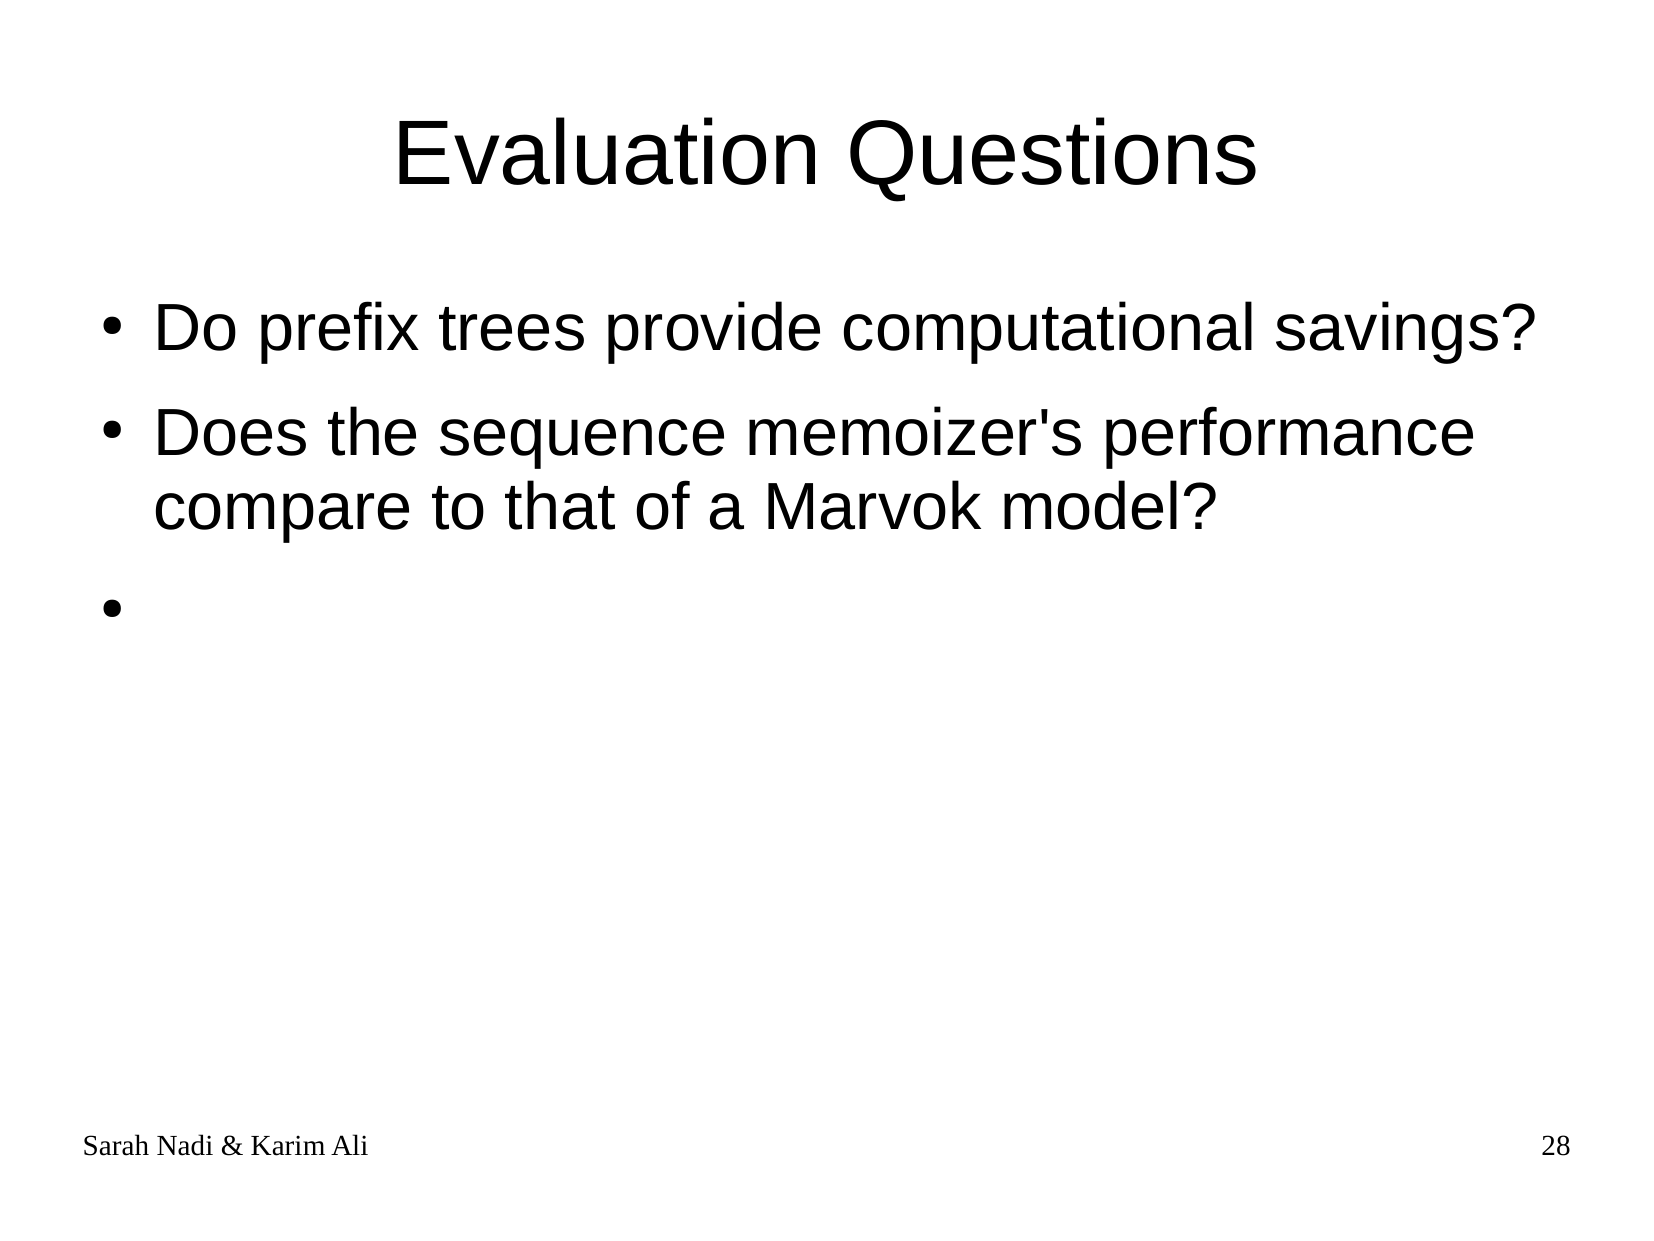

# Evaluation Questions
Do prefix trees provide computational savings?
Does the sequence memoizer's performance compare to that of a Marvok model?
Sarah Nadi & Karim Ali
28